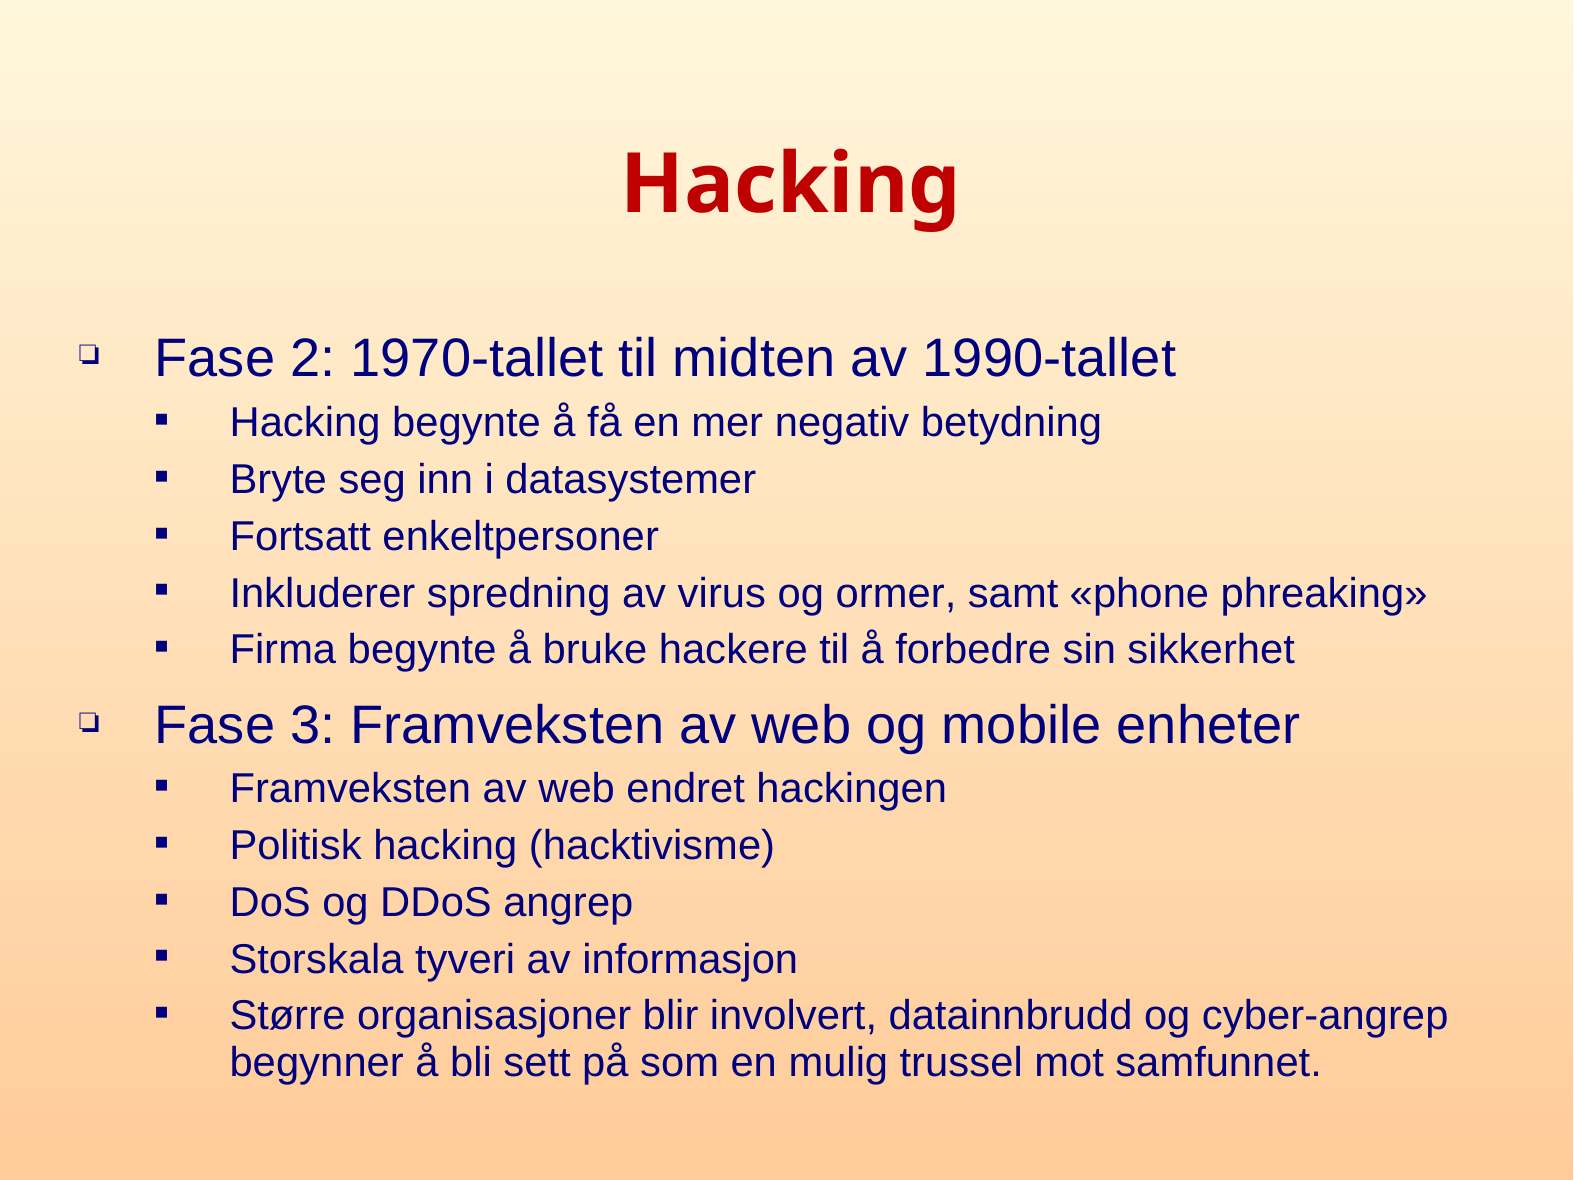

# Hacking
Fase 2: 1970-tallet til midten av 1990-tallet
Hacking begynte å få en mer negativ betydning
Bryte seg inn i datasystemer
Fortsatt enkeltpersoner
Inkluderer spredning av virus og ormer, samt «phone phreaking»
Firma begynte å bruke hackere til å forbedre sin sikkerhet
Fase 3: Framveksten av web og mobile enheter
Framveksten av web endret hackingen
Politisk hacking (hacktivisme)
DoS og DDoS angrep
Storskala tyveri av informasjon
Større organisasjoner blir involvert, datainnbrudd og cyber-angrep begynner å bli sett på som en mulig trussel mot samfunnet.